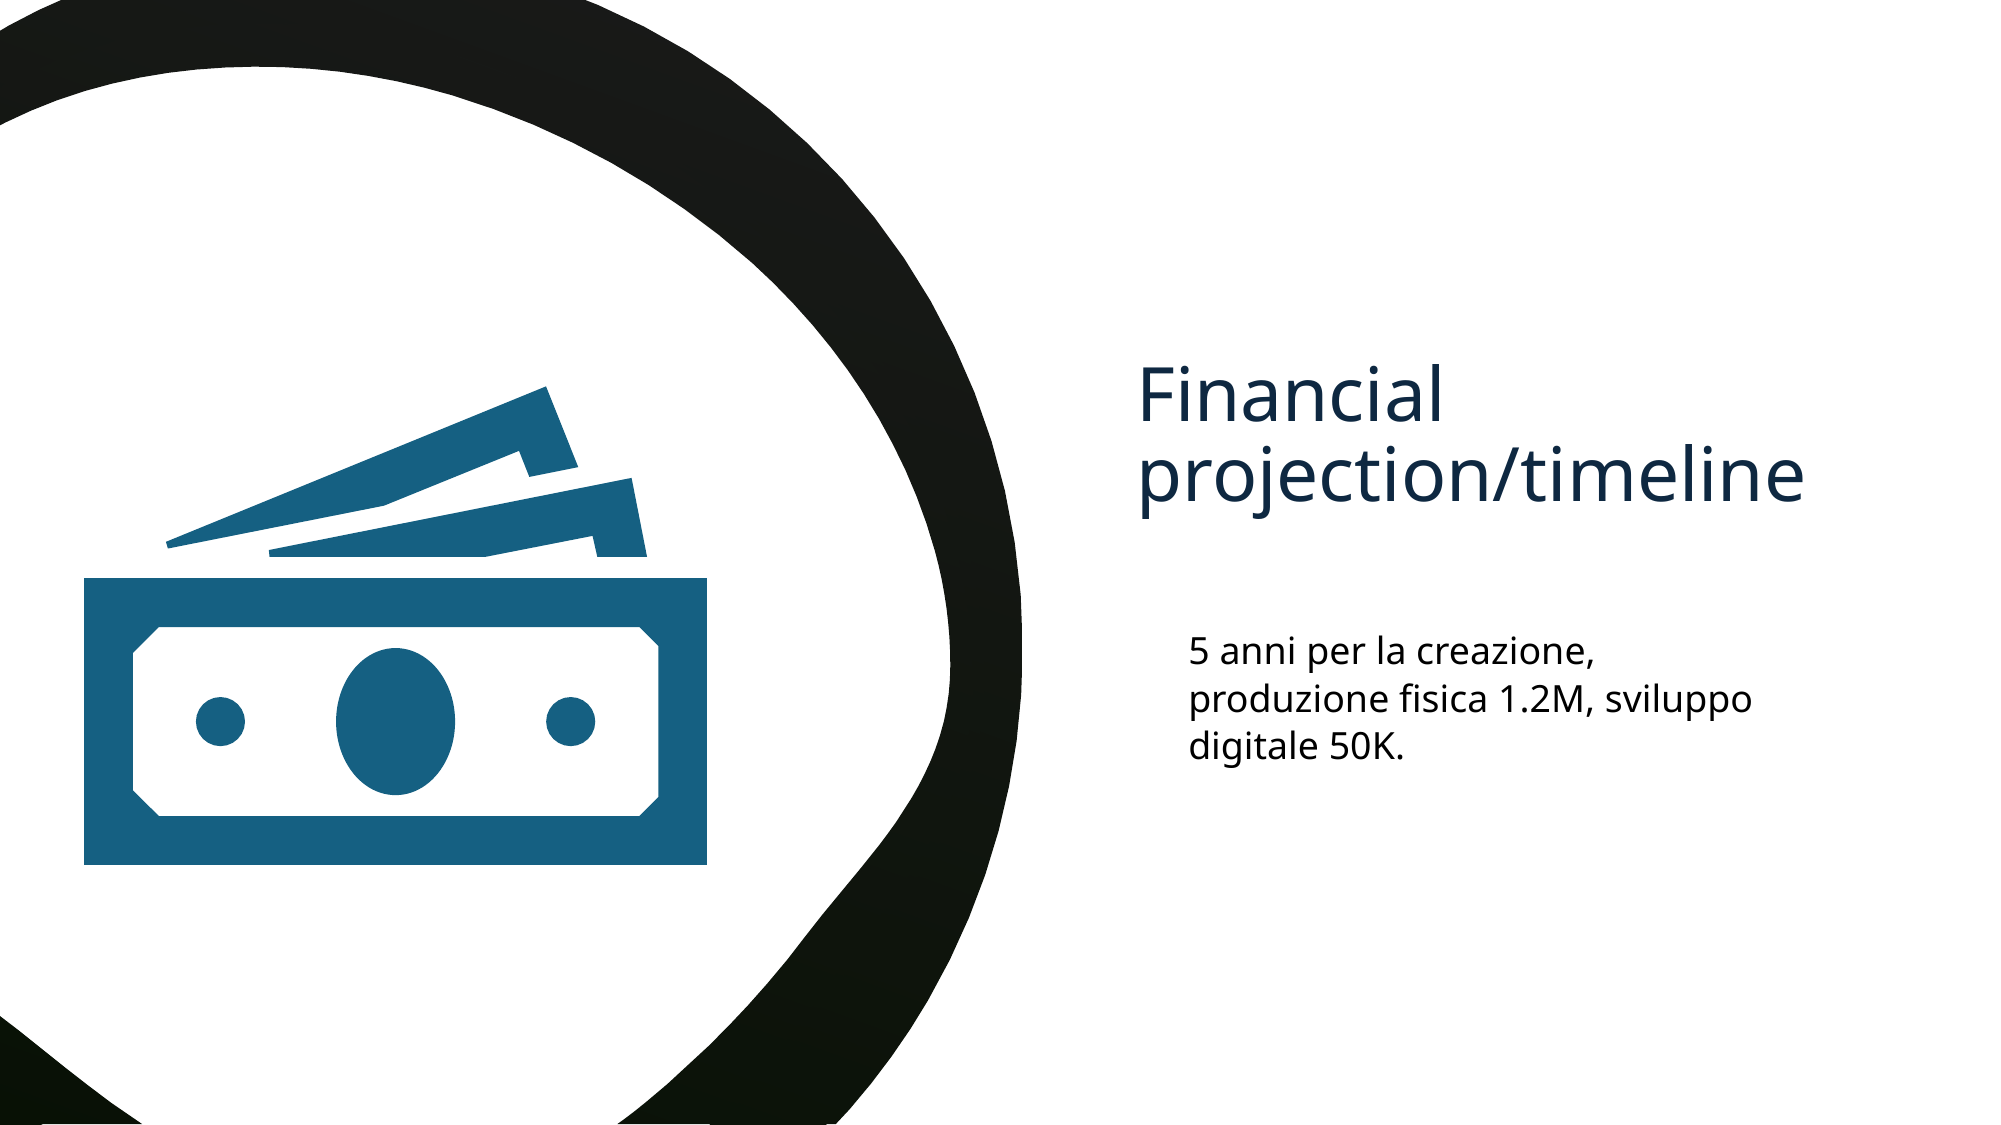

# Financial projection/timeline
5 anni per la creazione, produzione fisica 1.2M, sviluppo digitale 50K.